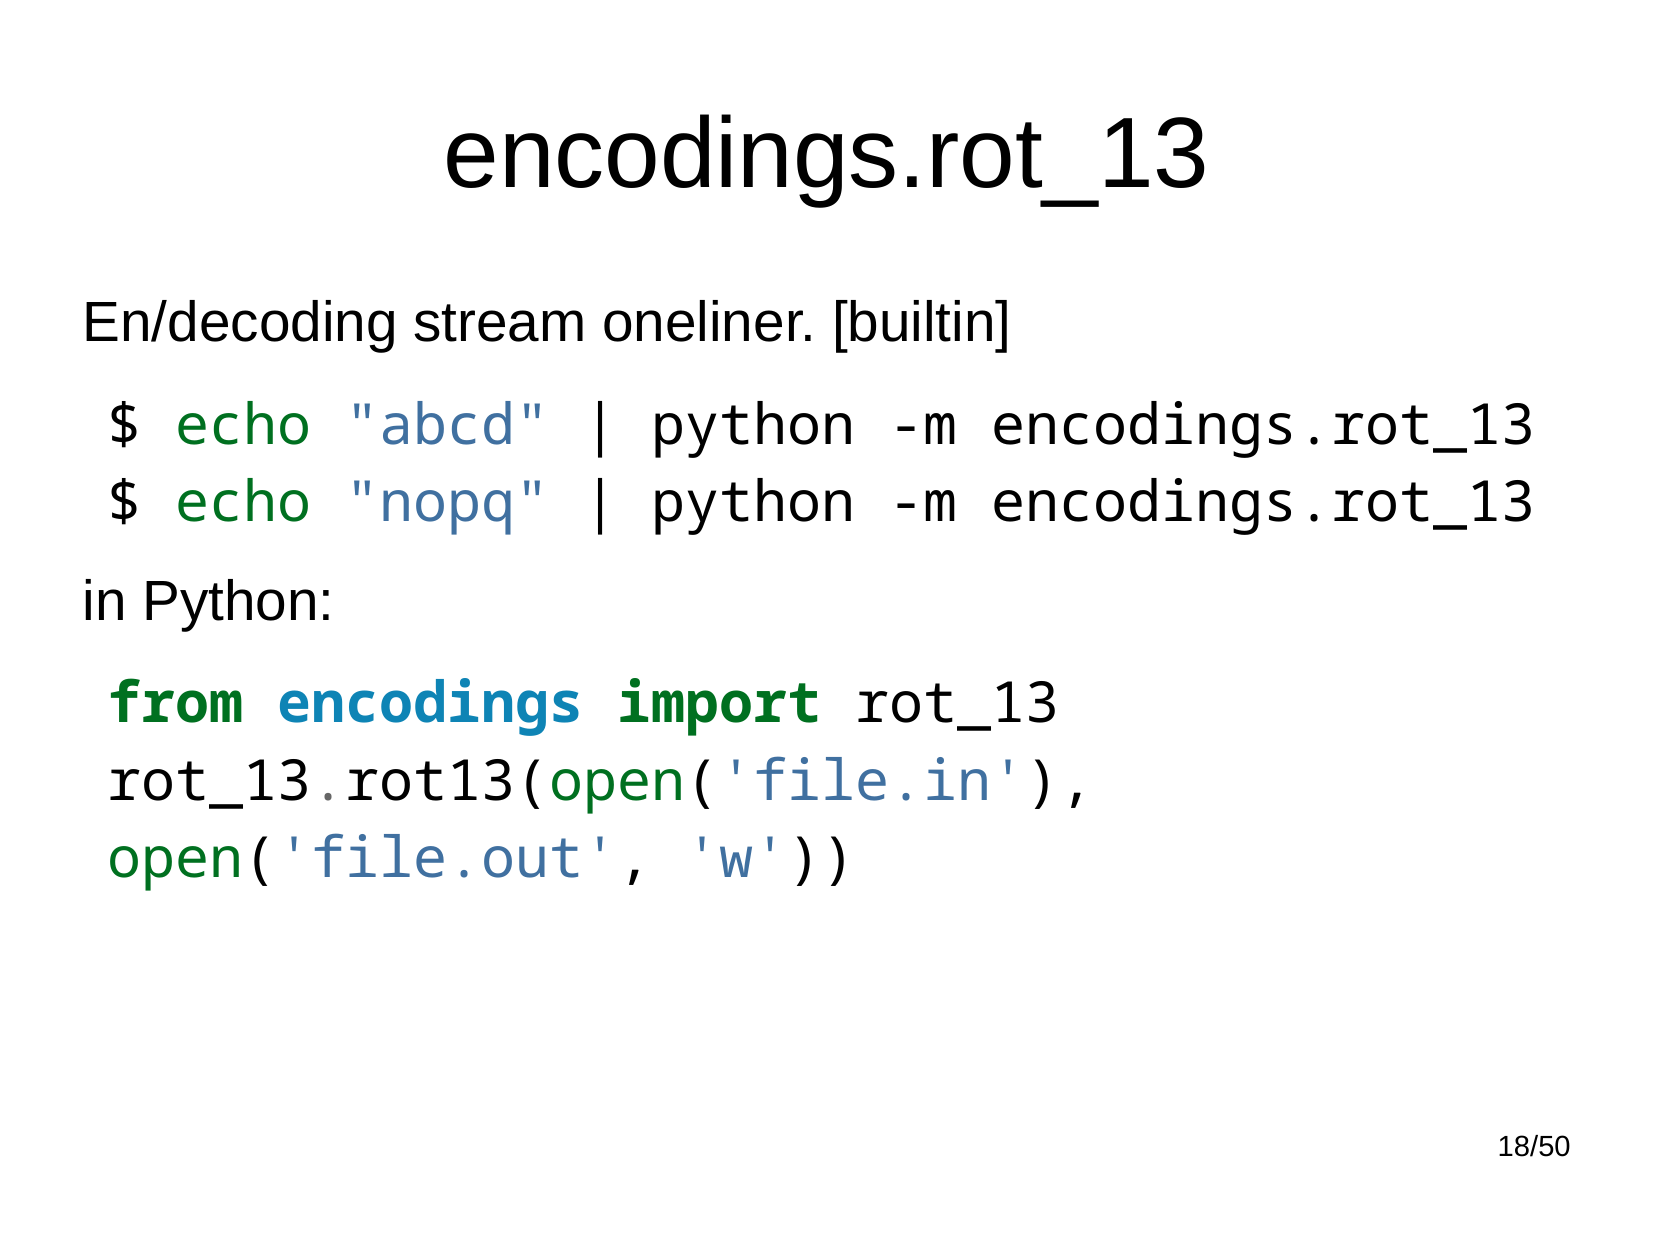

# encodings.rot_13
En/decoding stream oneliner. [builtin]
$ echo "abcd" | python -m encodings.rot_13
$ echo "nopq" | python -m encodings.rot_13
in Python:
from encodings import rot_13
rot_13.rot13(open('file.in'), open('file.out', 'w'))
18